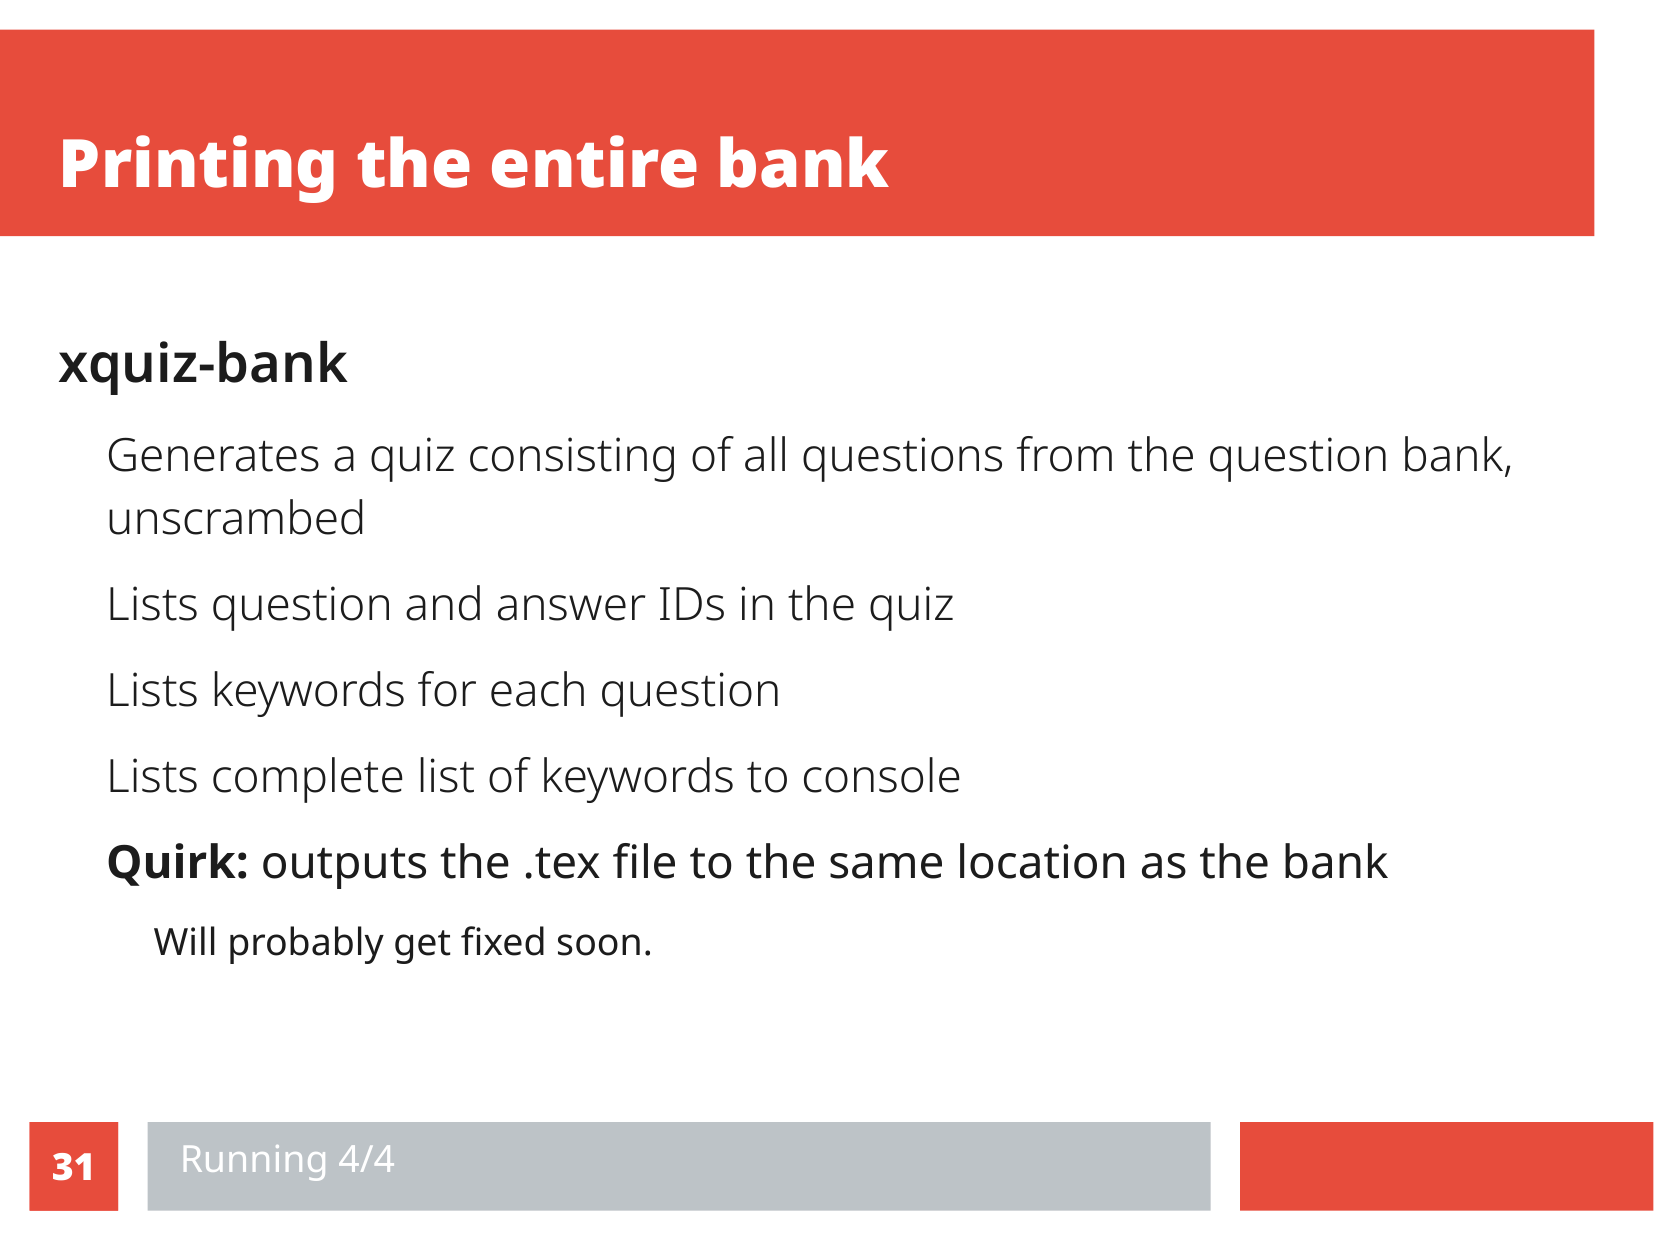

# Printing the entire bank
xquiz-bank
Generates a quiz consisting of all questions from the question bank, unscrambed
Lists question and answer IDs in the quiz
Lists keywords for each question
Lists complete list of keywords to console
Quirk: outputs the .tex file to the same location as the bank
Will probably get fixed soon.
31
Running 4/4